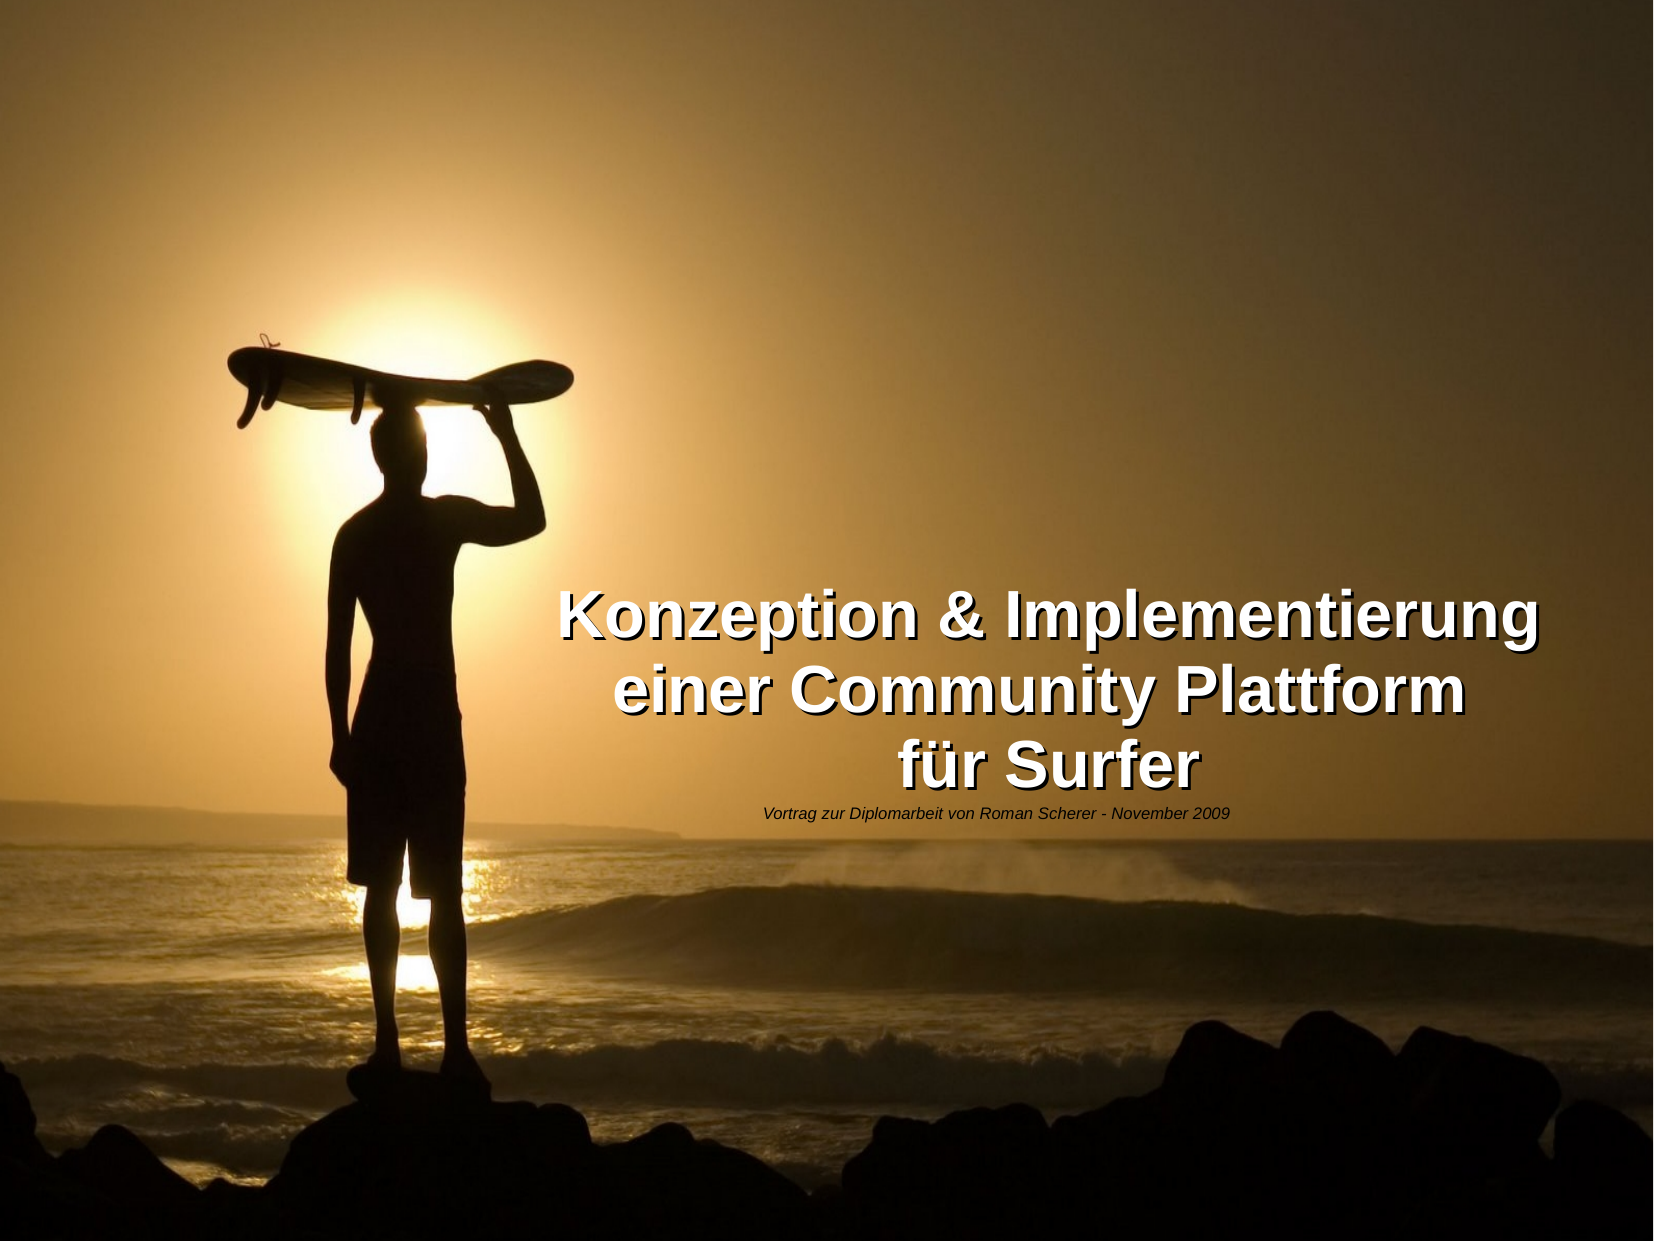

Konzeption & Implementierung
einer Community Plattform
für Surfer
Vortrag zur Diplomarbeit von Roman Scherer - November 2009